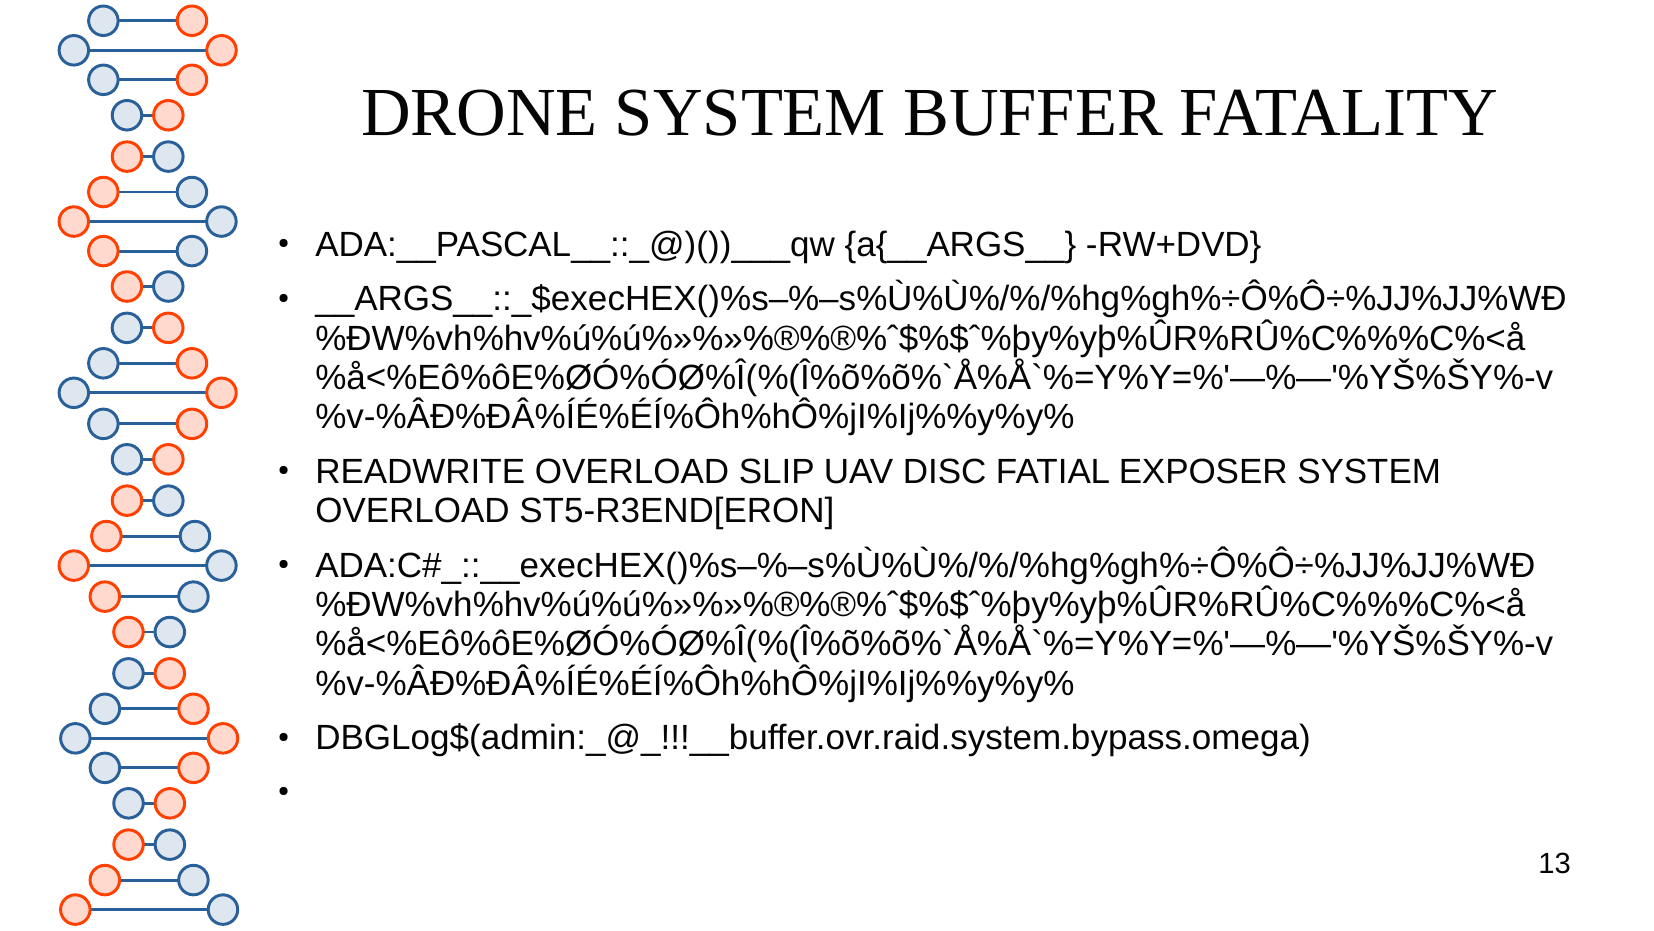

# DRONE SYSTEM BUFFER FATALITY
ADA:__PASCAL__::_@)())___qw {a{__ARGS__} -RW+DVD}
__ARGS__::_$execHEX()%s–%–s%Ù%Ù%/%/%hg%gh%÷Ô%Ô÷%JJ%JJ%WÐ%ÐW%vh%hv%ú%ú%»%»%®­%­®%ˆ$%$ˆ%þy%yþ%ÛR%RÛ%C%%%C%<å%å<%Eô%ôE%ØÓ%ÓØ%Î(%(Î%õ%õ%`Å%Å`%=Y%Y=%'—%—'%YŠ%ŠY%-v%v-%ÂÐ%ÐÂ%ÍÉ%ÉÍ%Ôh%hÔ%jI%Ij%%y%y%
READWRITE OVERLOAD SLIP UAV DISC FATIAL EXPOSER SYSTEM OVERLOAD ST5-R3END[ERON]
ADA:C#_::__execHEX()%s–%–s%Ù%Ù%/%/%hg%gh%÷Ô%Ô÷%JJ%JJ%WÐ%ÐW%vh%hv%ú%ú%»%»%®­%­®%ˆ$%$ˆ%þy%yþ%ÛR%RÛ%C%%%C%<å%å<%Eô%ôE%ØÓ%ÓØ%Î(%(Î%õ%õ%`Å%Å`%=Y%Y=%'—%—'%YŠ%ŠY%-v%v-%ÂÐ%ÐÂ%ÍÉ%ÉÍ%Ôh%hÔ%jI%Ij%%y%y%
DBGLog$(admin:_@_!!!__buffer.ovr.raid.system.bypass.omega)
13